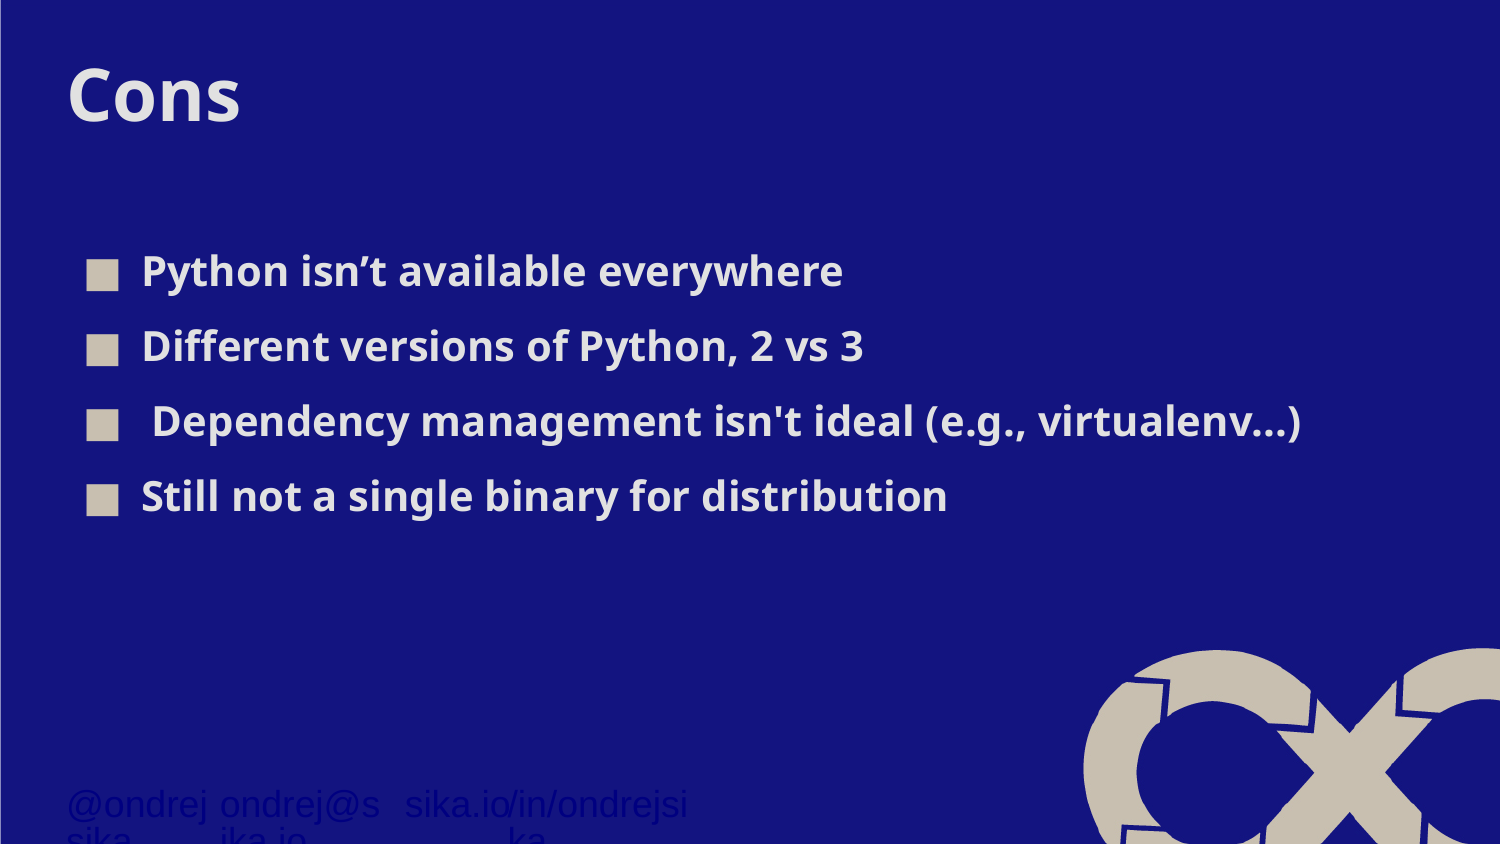

# Cons
Python isn’t available everywhere
Different versions of Python, 2 vs 3
 Dependency management isn't ideal (e.g., virtualenv...)
Still not a single binary for distribution